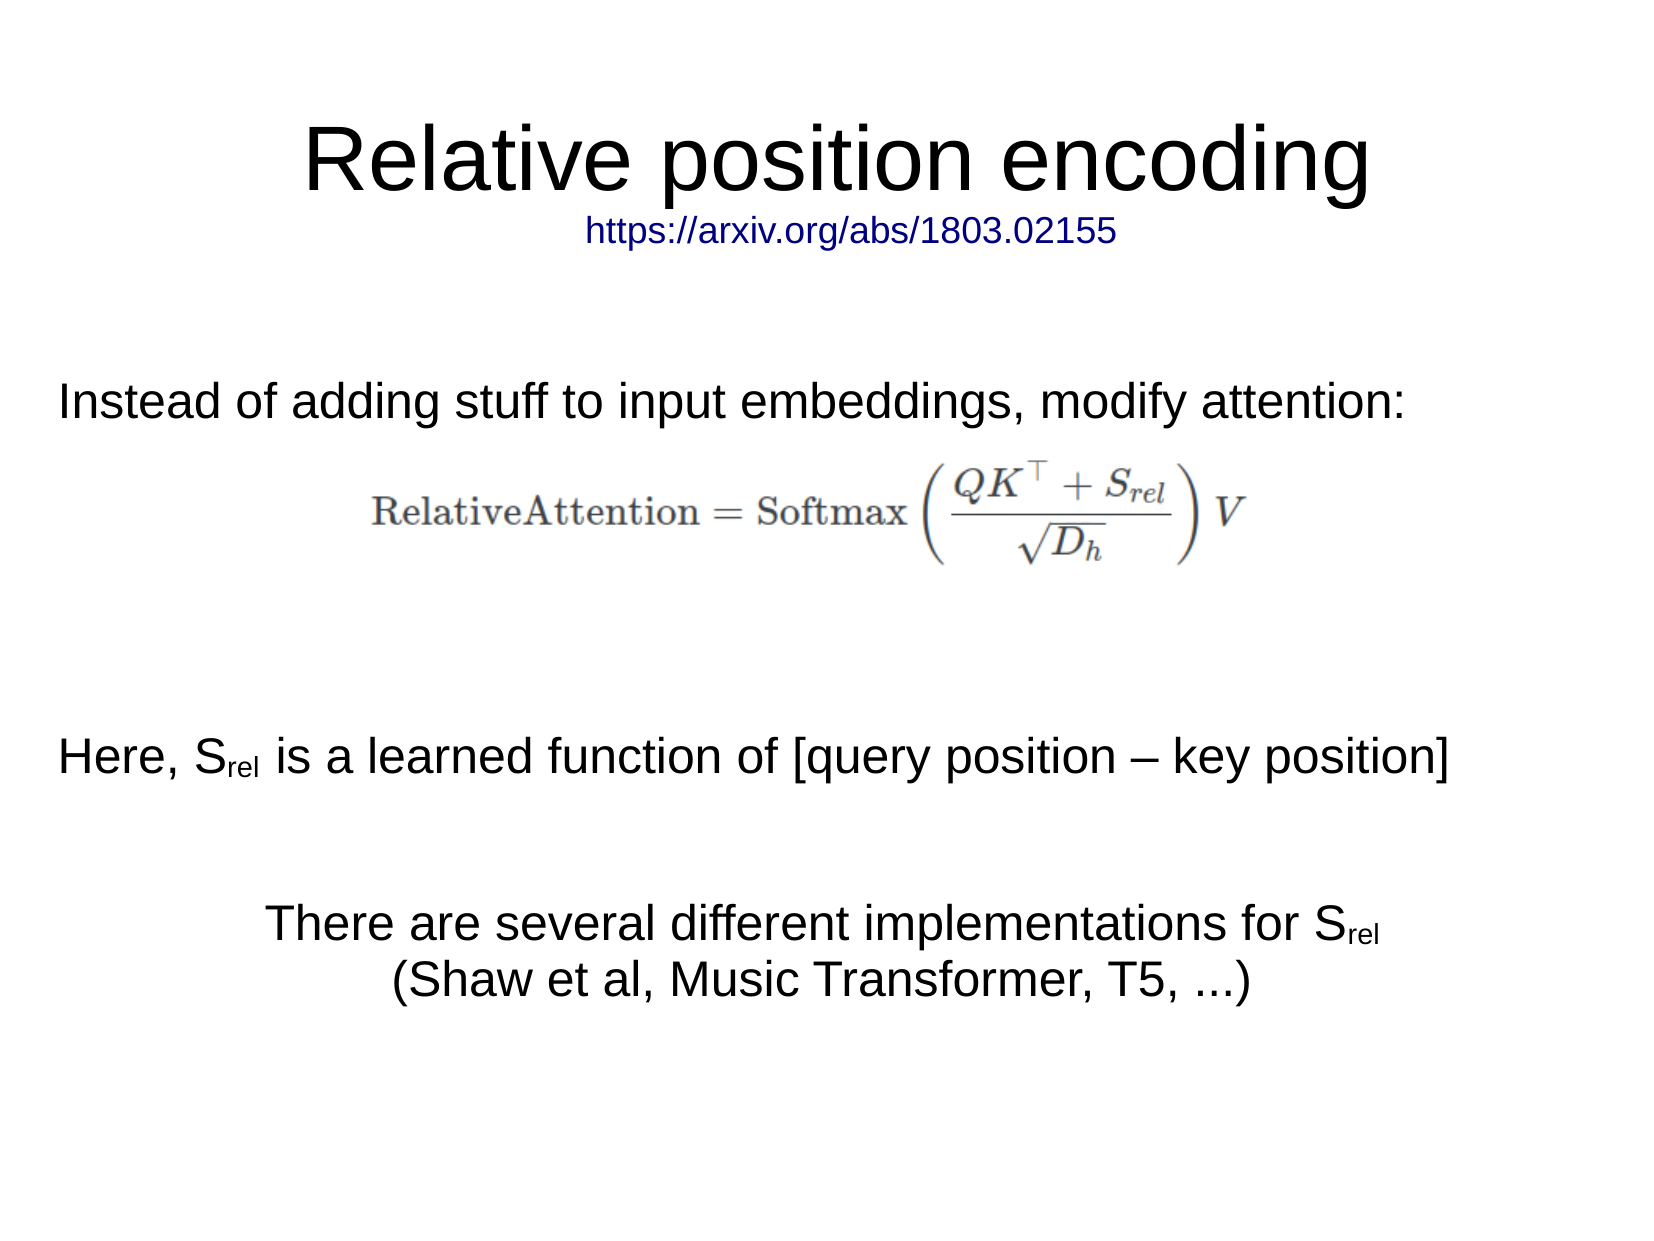

# Relative position encoding
https://arxiv.org/abs/1803.02155
Instead of adding stuff to input embeddings, modify attention:
Here, Srel is a learned function of [query position – key position]
There are several different implementations for Srel
(Shaw et al, Music Transformer, T5, ...)